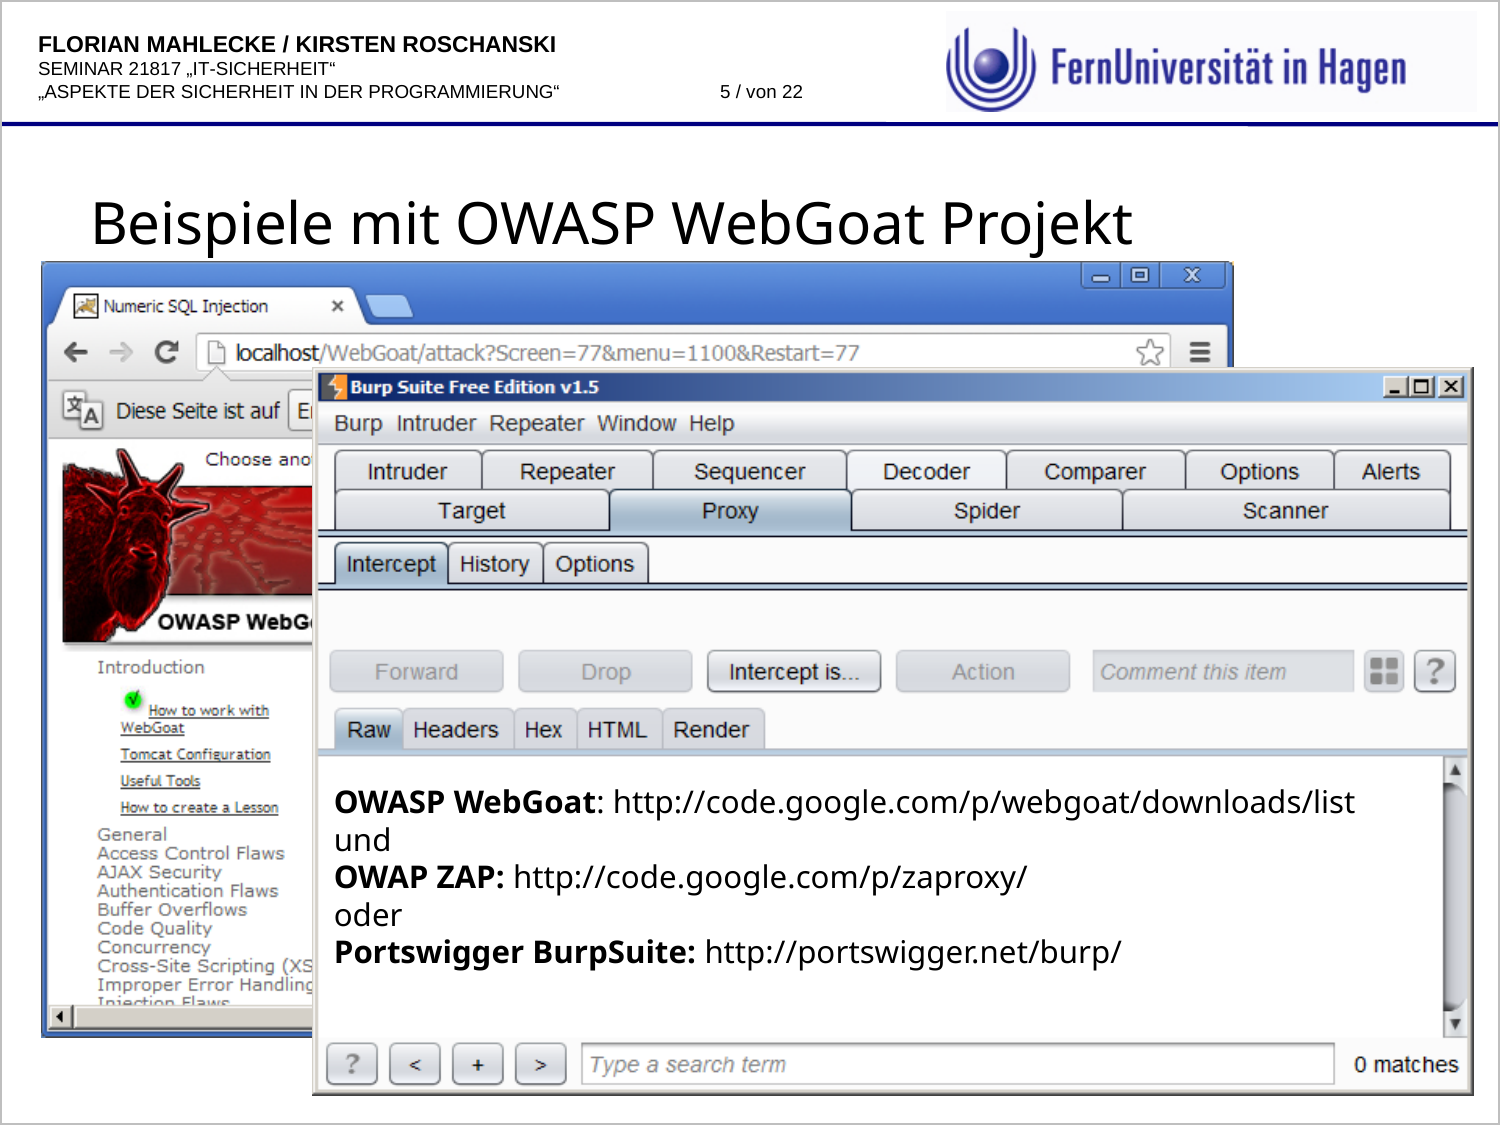

# Beispiele mit OWASP WebGoat Projekt
OWASP WebGoat: http://code.google.com/p/webgoat/downloads/list
und
OWAP ZAP: http://code.google.com/p/zaproxy/
oder
Portswigger BurpSuite: http://portswigger.net/burp/